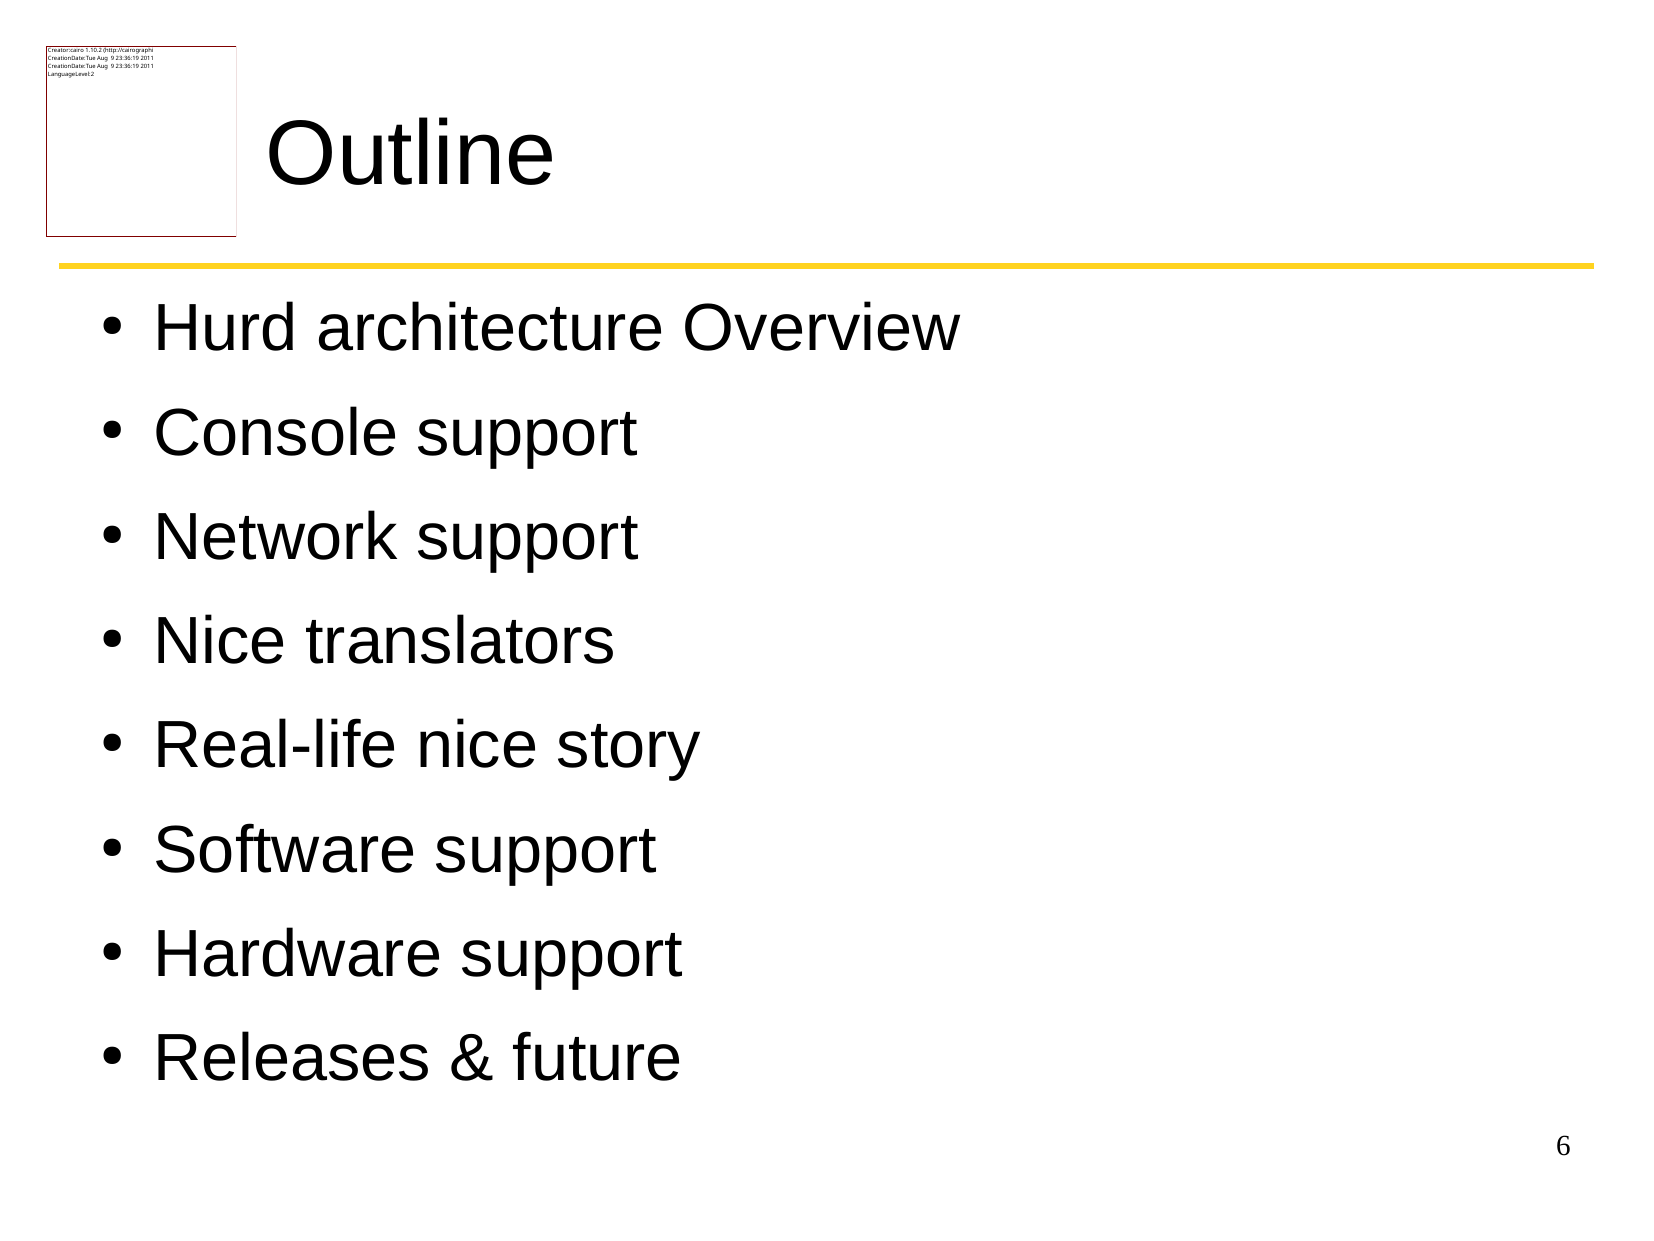

# Outline
Hurd architecture Overview
Console support
Network support
Nice translators
Real-life nice story
Software support
Hardware support
Releases & future
6